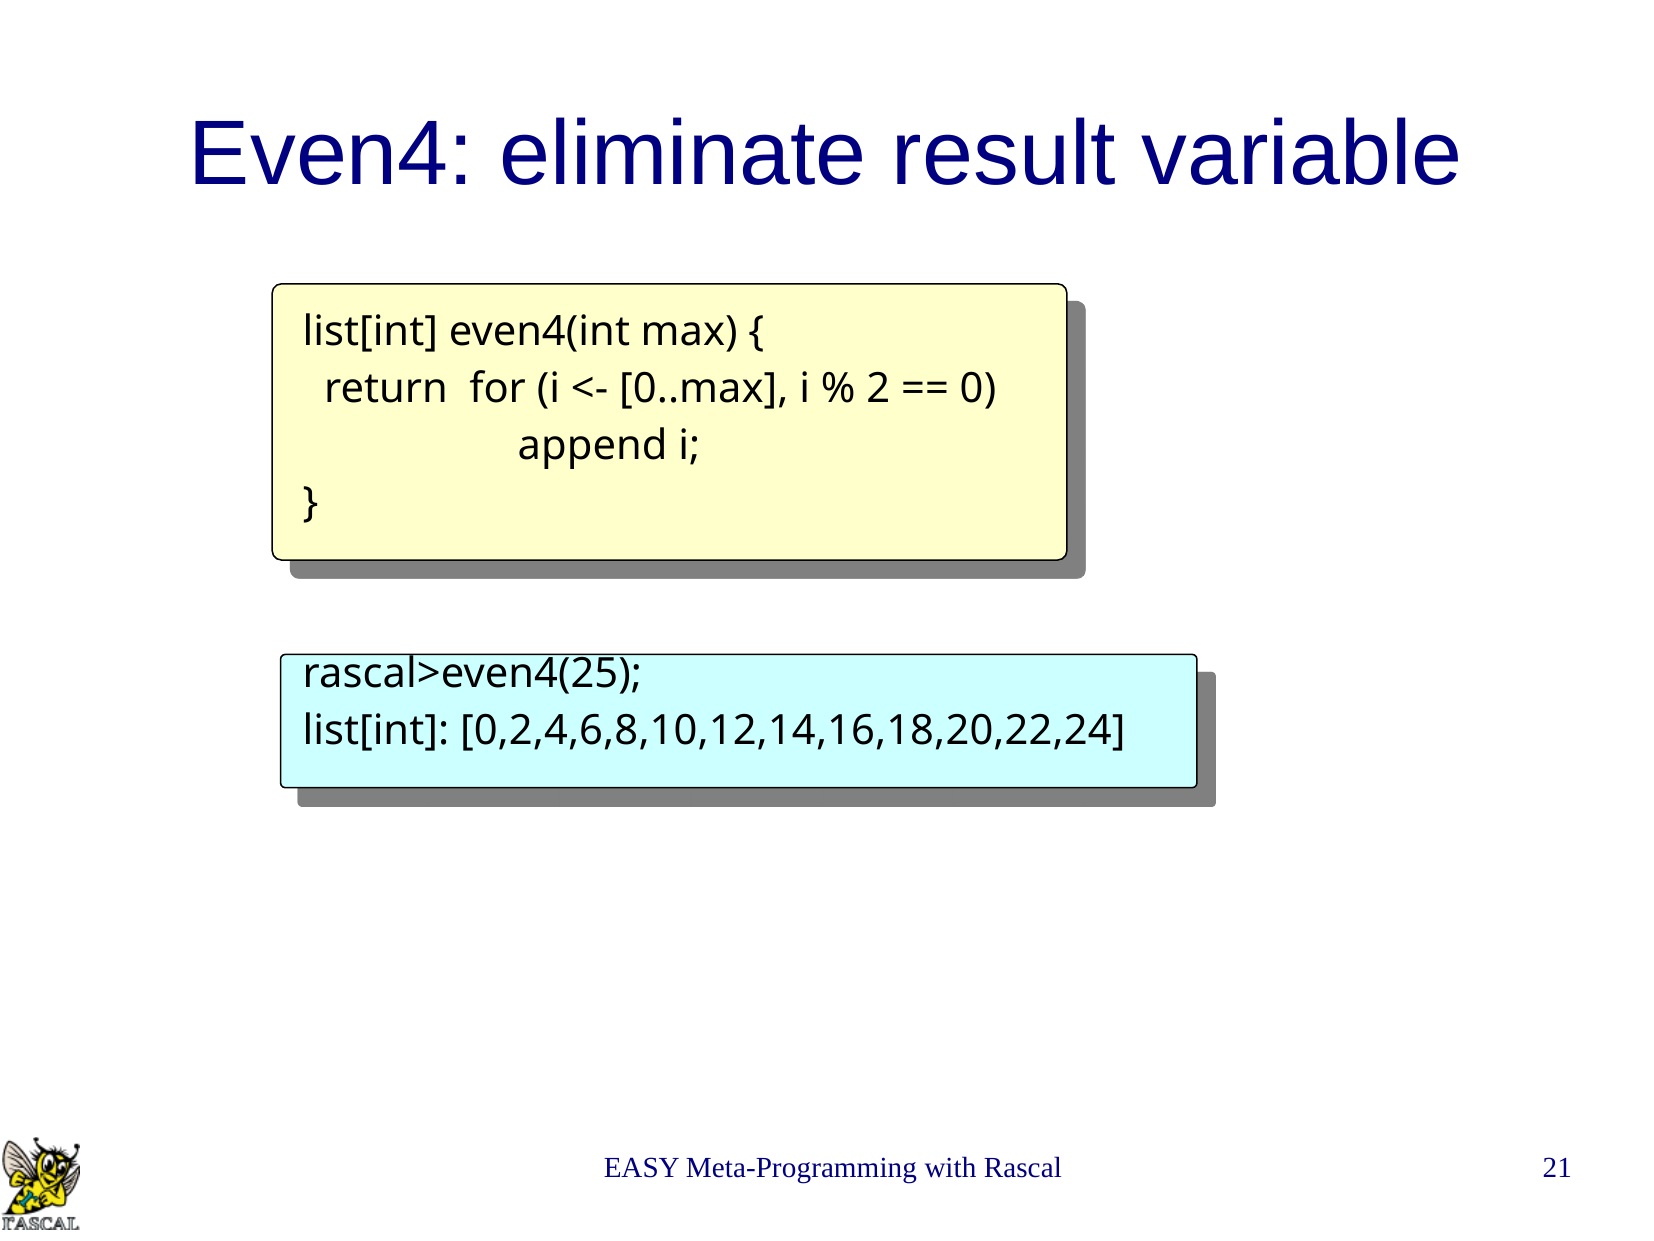

# Even4: eliminate result variable
list[int] even4(int max) {
 return for (i <- [0..max], i % 2 == 0)
 append i;
}
rascal>even4(25);
list[int]: [0,2,4,6,8,10,12,14,16,18,20,22,24]
21